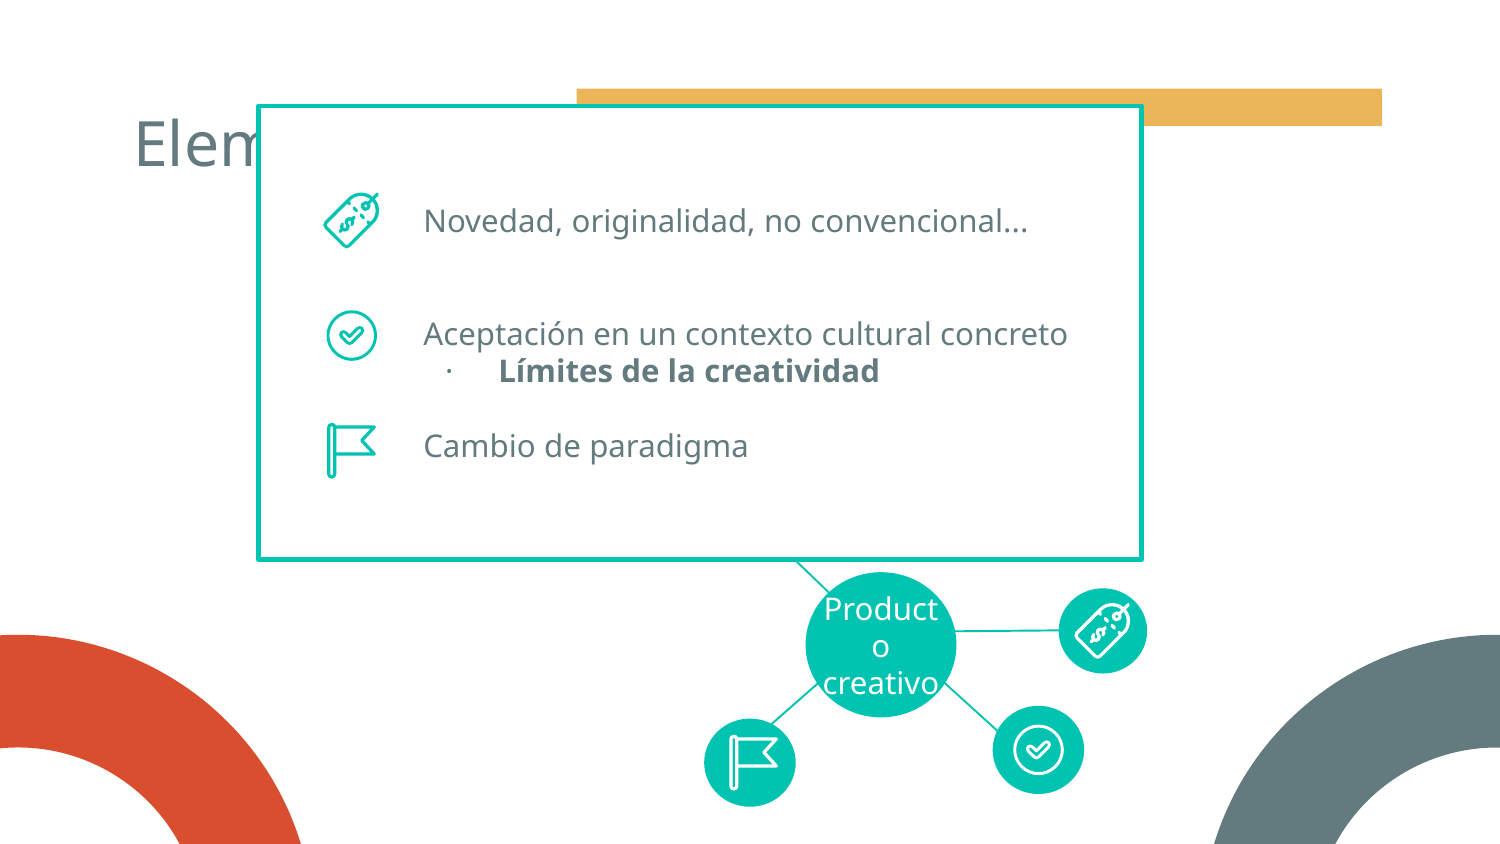

# Elementos
Novedad, originalidad, no convencional...
Aceptación en un contexto cultural concreto
Límites de la creatividad
Cambio de paradigma
Proceso creativo
Persona creativa
Creatividad
Producto creativo